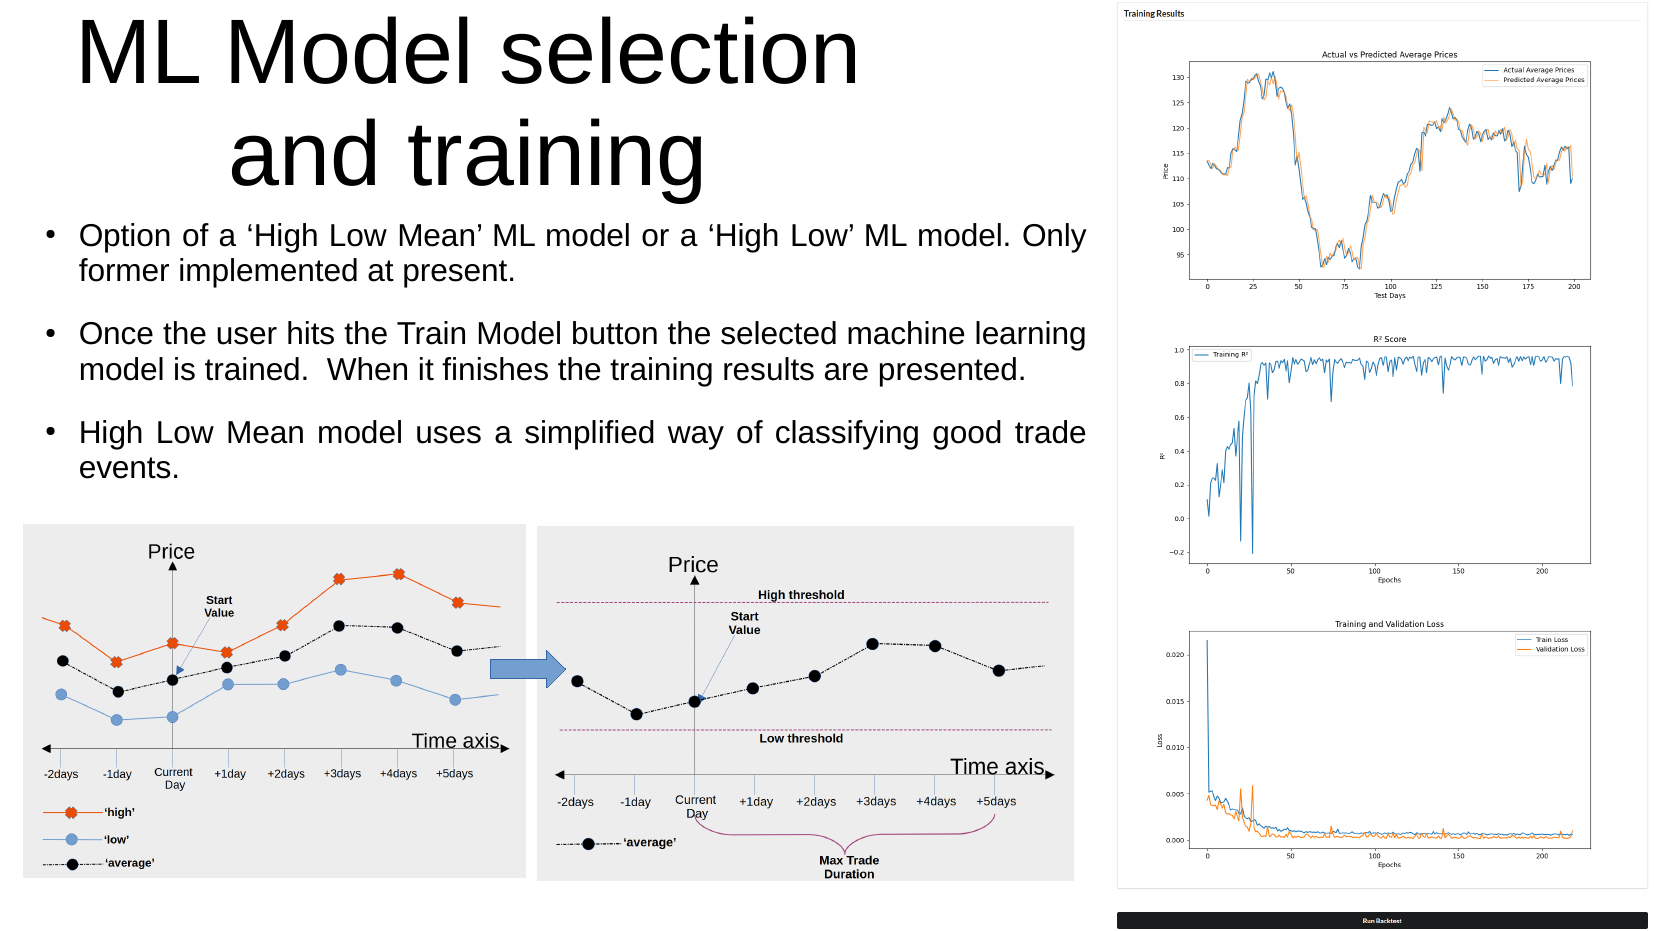

# ML Model selection and training
Option of a ‘High Low Mean’ ML model or a ‘High Low’ ML model. Only former implemented at present.
Once the user hits the Train Model button the selected machine learning model is trained. When it finishes the training results are presented.
High Low Mean model uses a simplified way of classifying good trade events.
9